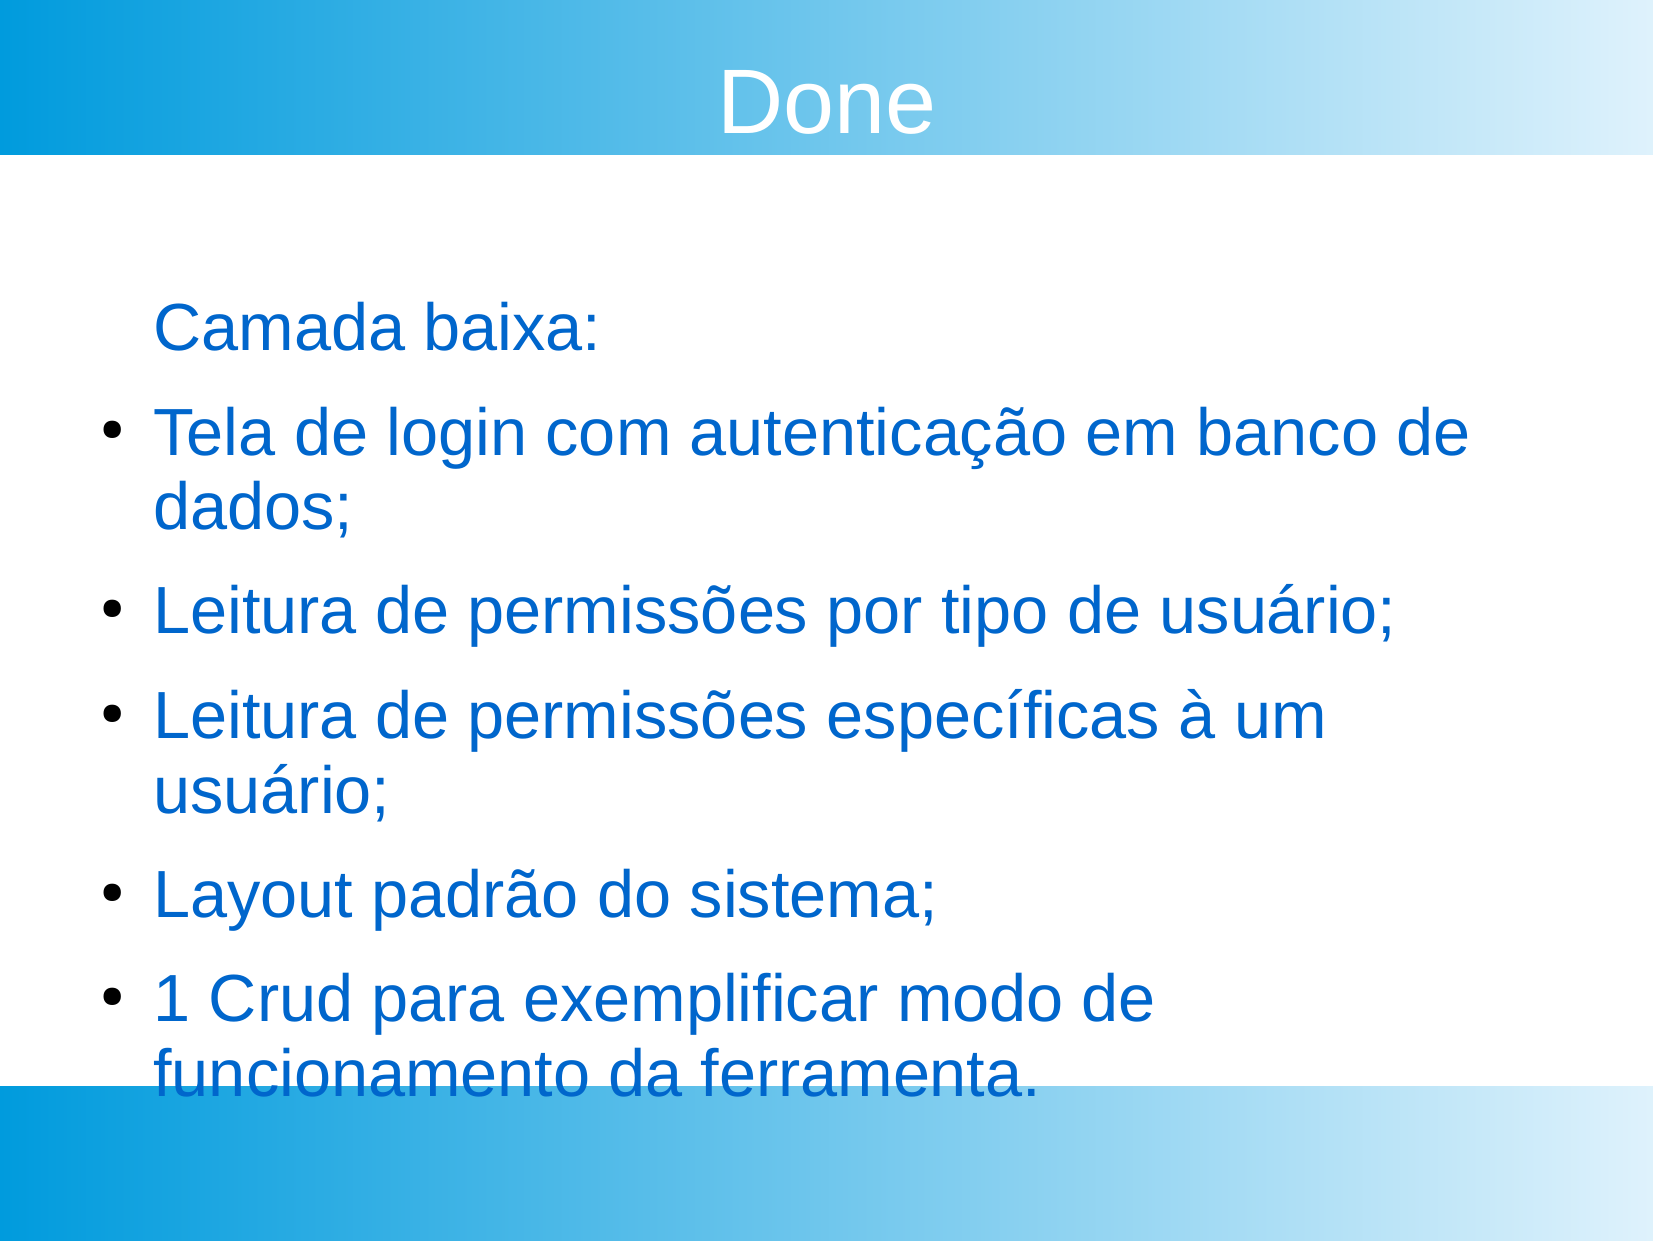

# Done
Camada baixa:
Tela de login com autenticação em banco de dados;
Leitura de permissões por tipo de usuário;
Leitura de permissões específicas à um usuário;
Layout padrão do sistema;
1 Crud para exemplificar modo de funcionamento da ferramenta.